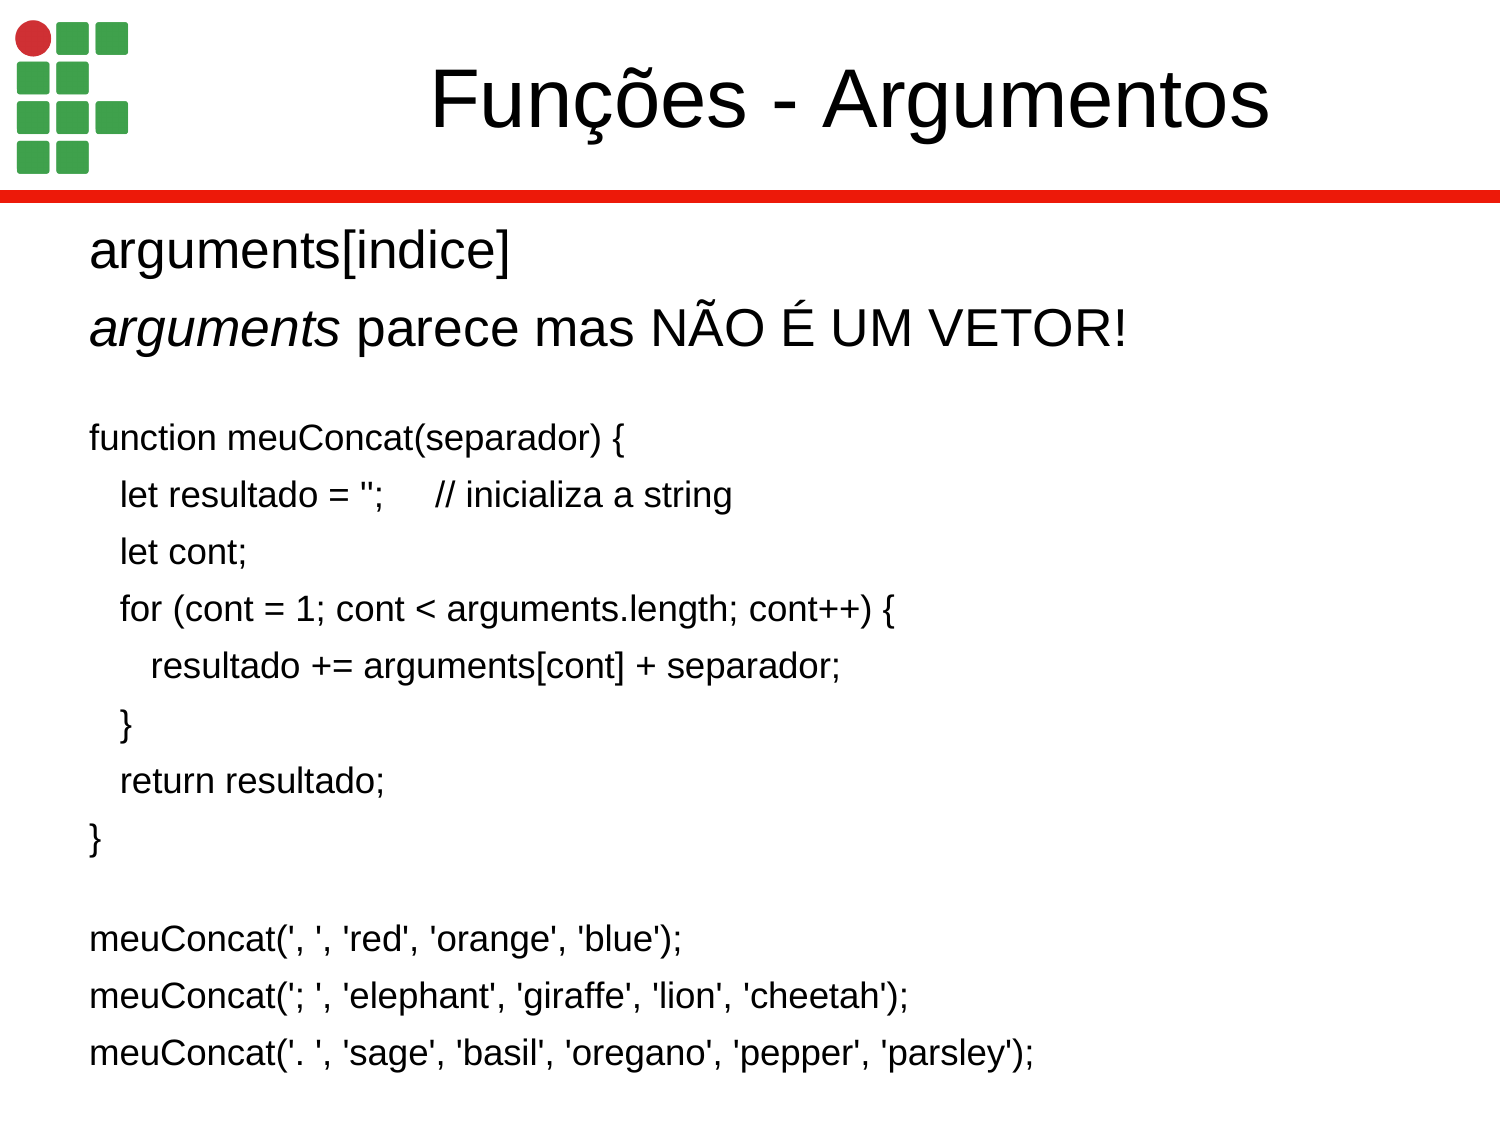

# Funções - Argumentos
arguments[indice]
arguments parece mas NÃO É UM VETOR!
function meuConcat(separador) {
 let resultado = ''; // inicializa a string
 let cont;
 for (cont = 1; cont < arguments.length; cont++) {
 resultado += arguments[cont] + separador;
 }
 return resultado;
}
meuConcat(', ', 'red', 'orange', 'blue');
meuConcat('; ', 'elephant', 'giraffe', 'lion', 'cheetah');
meuConcat('. ', 'sage', 'basil', 'oregano', 'pepper', 'parsley');